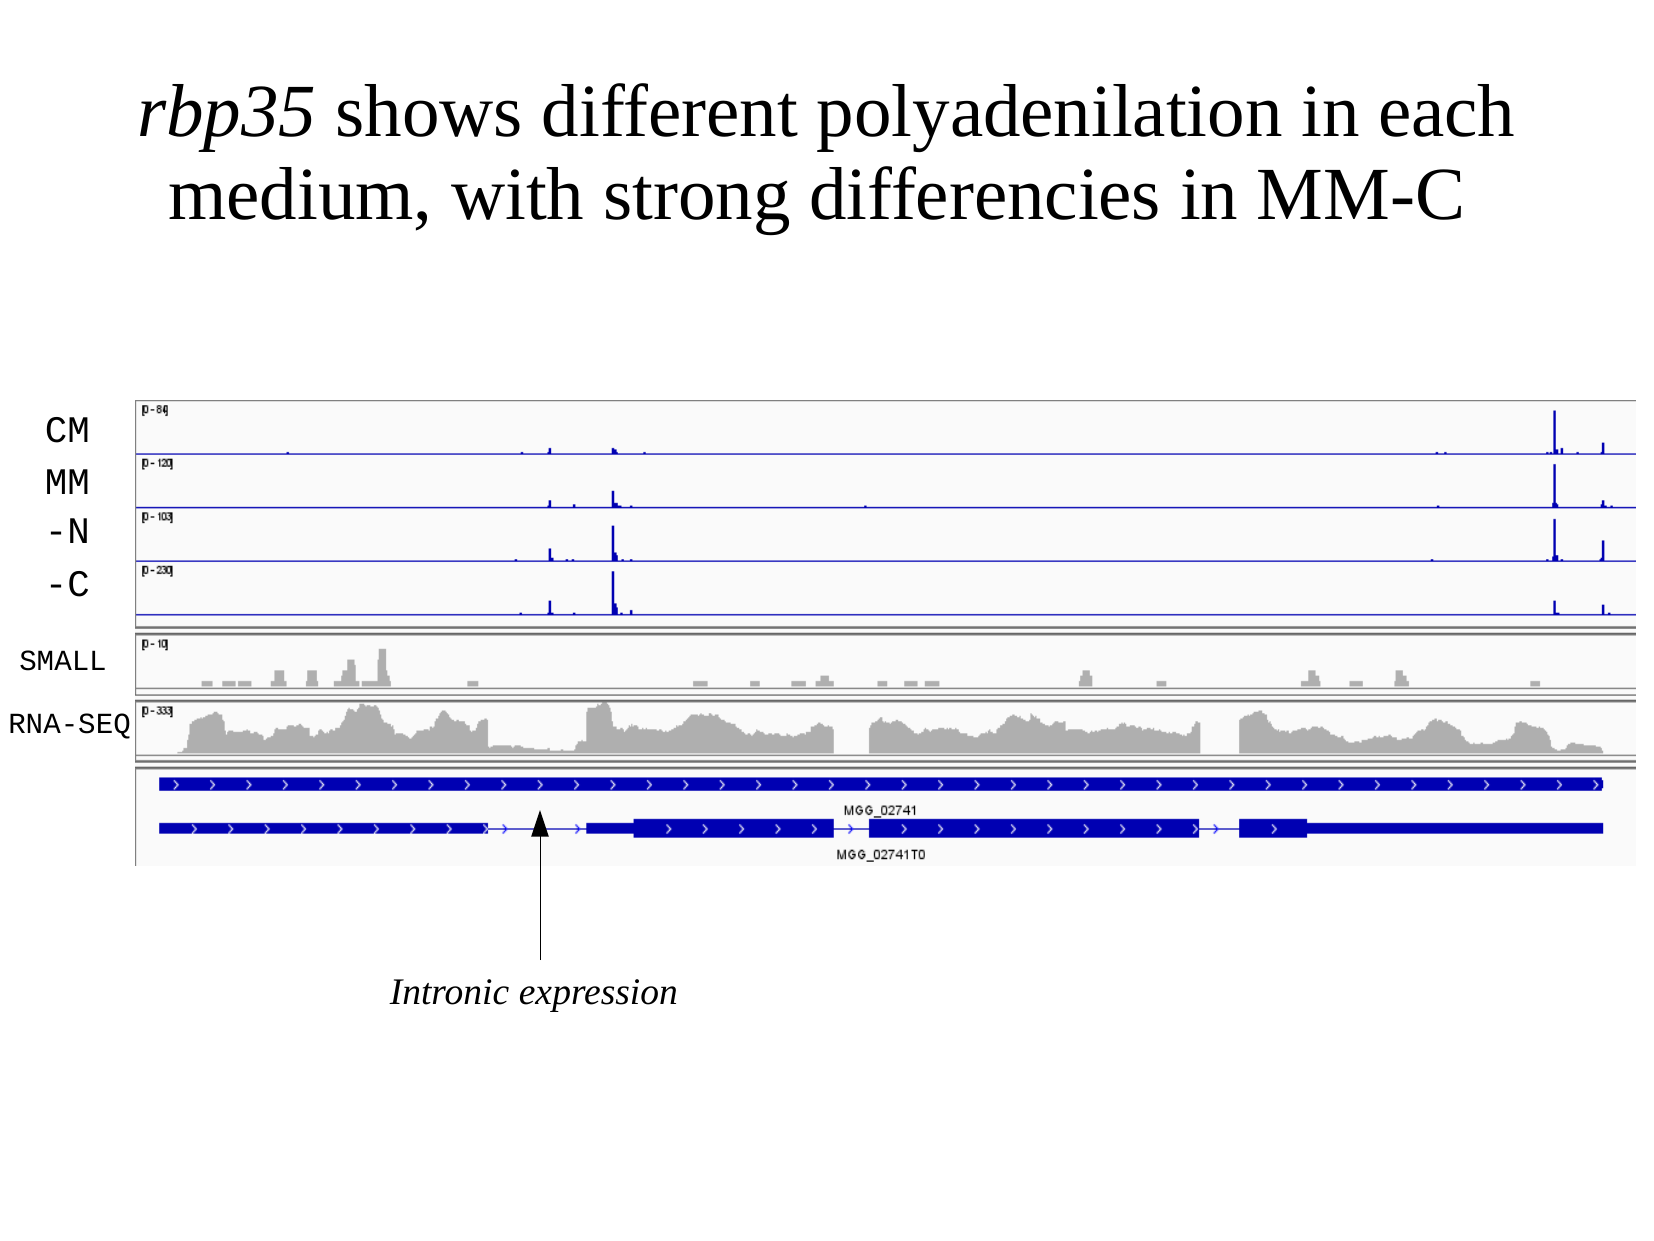

# rbp35 shows different polyadenilation in each medium, with strong differencies in MM-C
CM
MM
-N
-C
SMALL
RNA-SEQ
Intronic expression